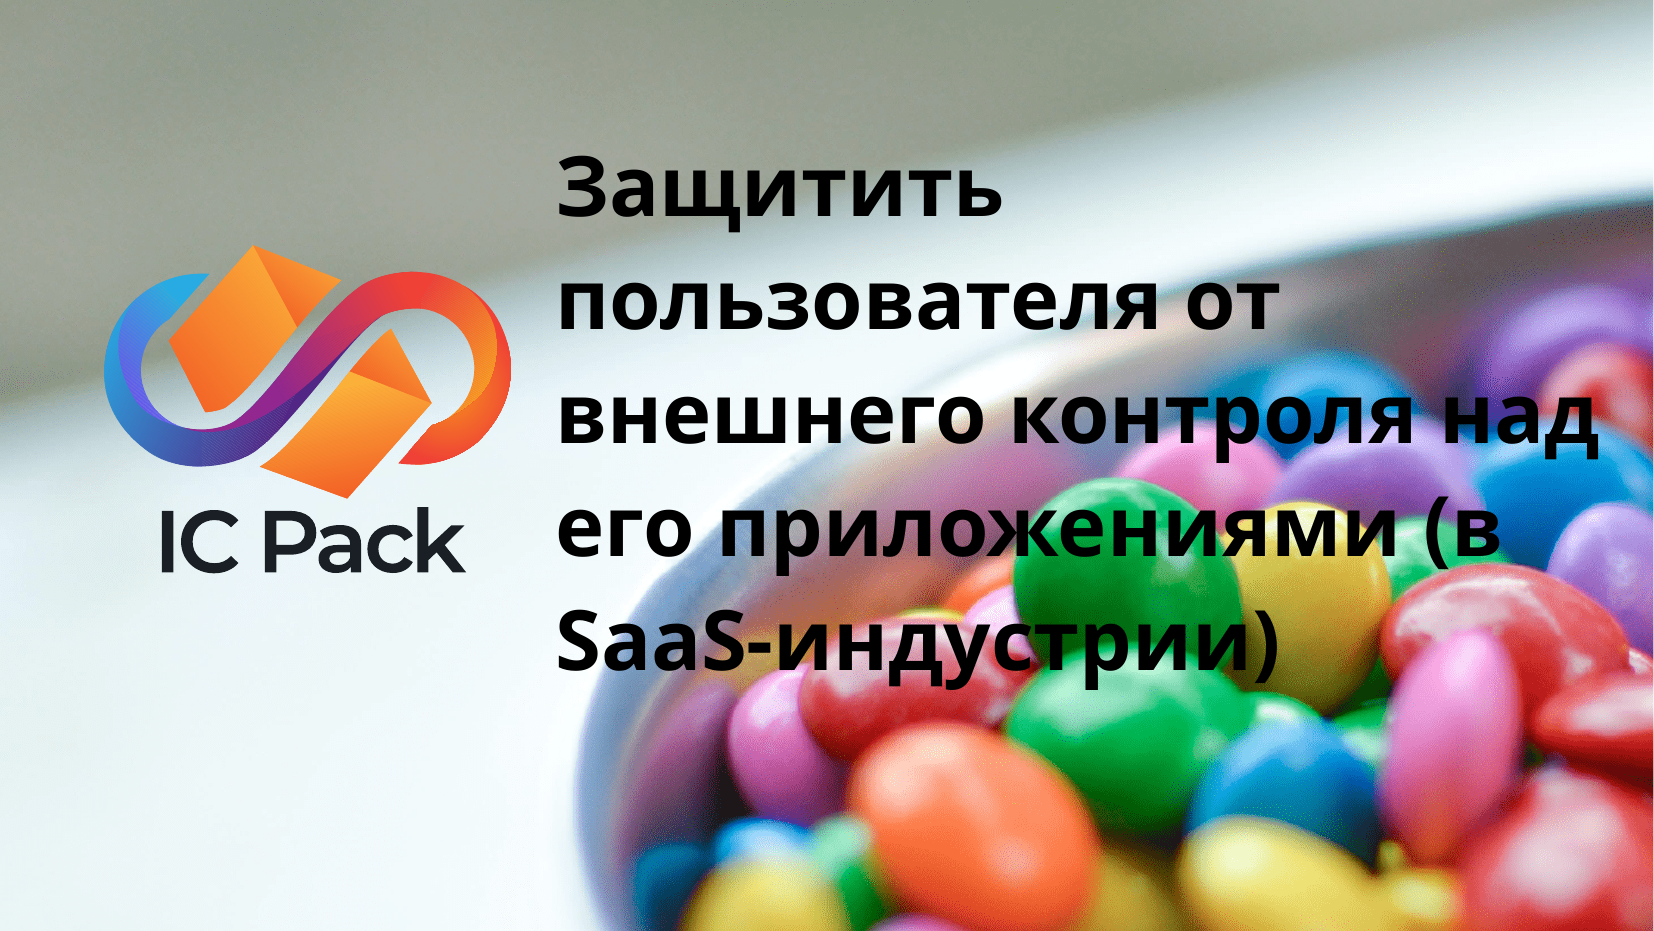

# Защитить пользователя от внешнего контроля над его приложениями (в SaaS-индустрии)